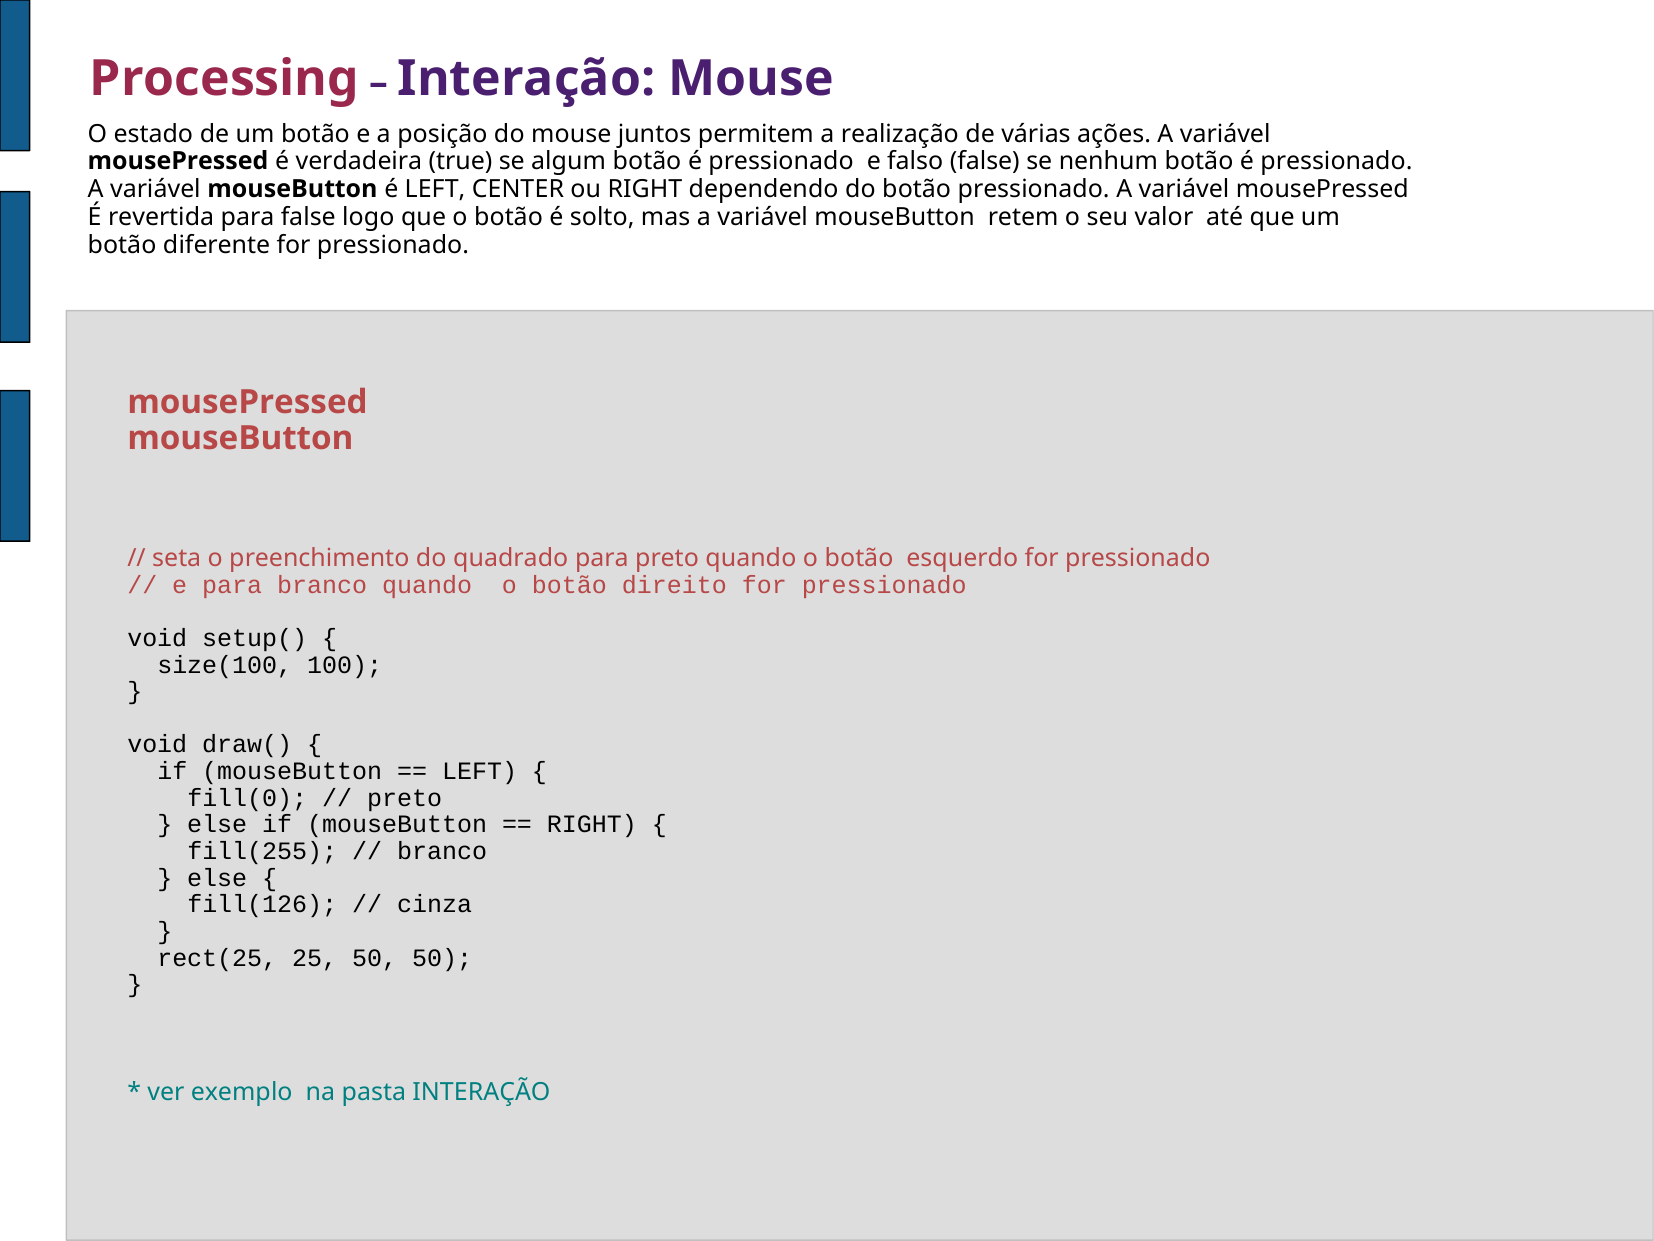

Processing – Interação: Mouse
O estado de um botão e a posição do mouse juntos permitem a realização de várias ações. A variável
mousePressed é verdadeira (true) se algum botão é pressionado e falso (false) se nenhum botão é pressionado.
A variável mouseButton é LEFT, CENTER ou RIGHT dependendo do botão pressionado. A variável mousePressed
É revertida para false logo que o botão é solto, mas a variável mouseButton retem o seu valor até que um
botão diferente for pressionado.
mousePressed
mouseButton
// seta o preenchimento do quadrado para preto quando o botão esquerdo for pressionado
// e para branco quando o botão direito for pressionado
void setup() {
 size(100, 100);
}
void draw() {
 if (mouseButton == LEFT) {
 fill(0); // preto
 } else if (mouseButton == RIGHT) {
 fill(255); // branco
 } else {
 fill(126); // cinza
 }
 rect(25, 25, 50, 50);
}
* ver exemplo na pasta INTERAÇÃO